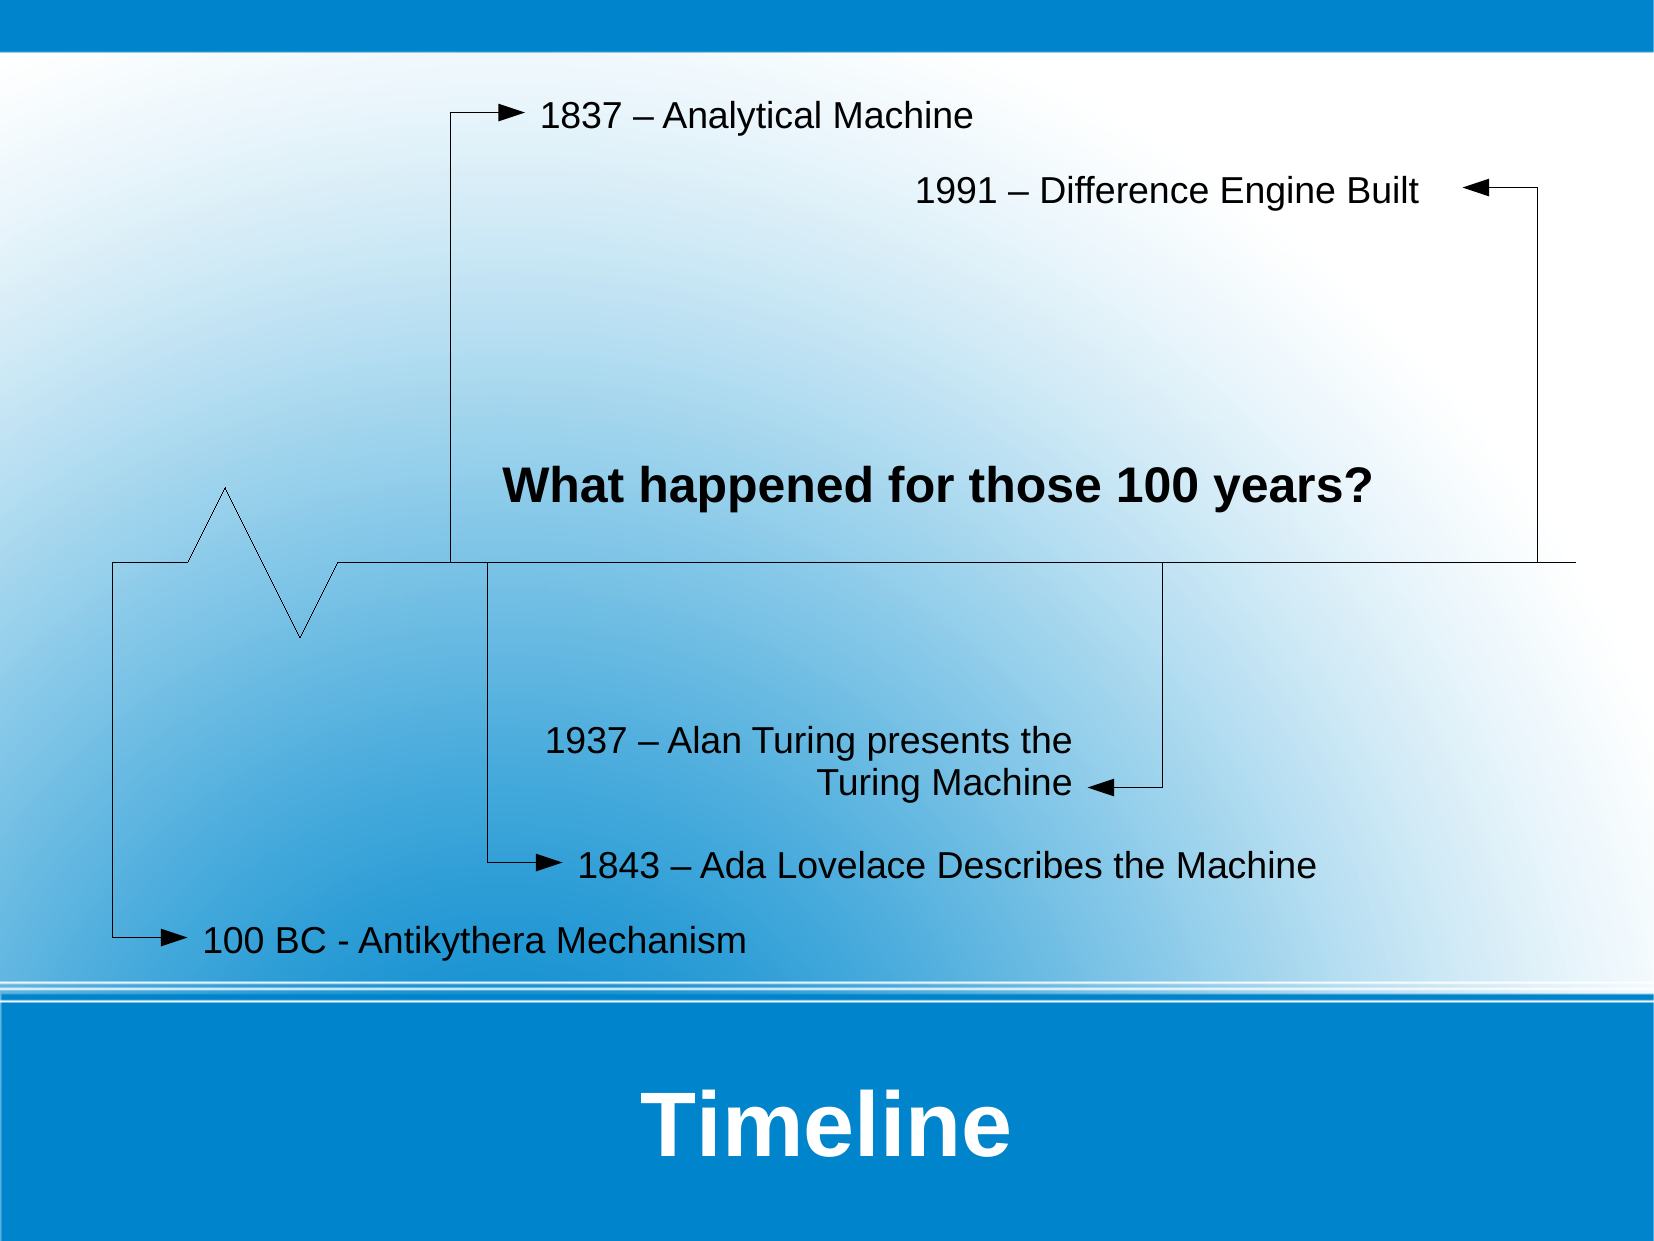

1837 – Analytical Machine
1991 – Difference Engine Built
What happened for those 100 years?
1937 – Alan Turing presents the Turing Machine
1843 – Ada Lovelace Describes the Machine
100 BC - Antikythera Mechanism
# Timeline